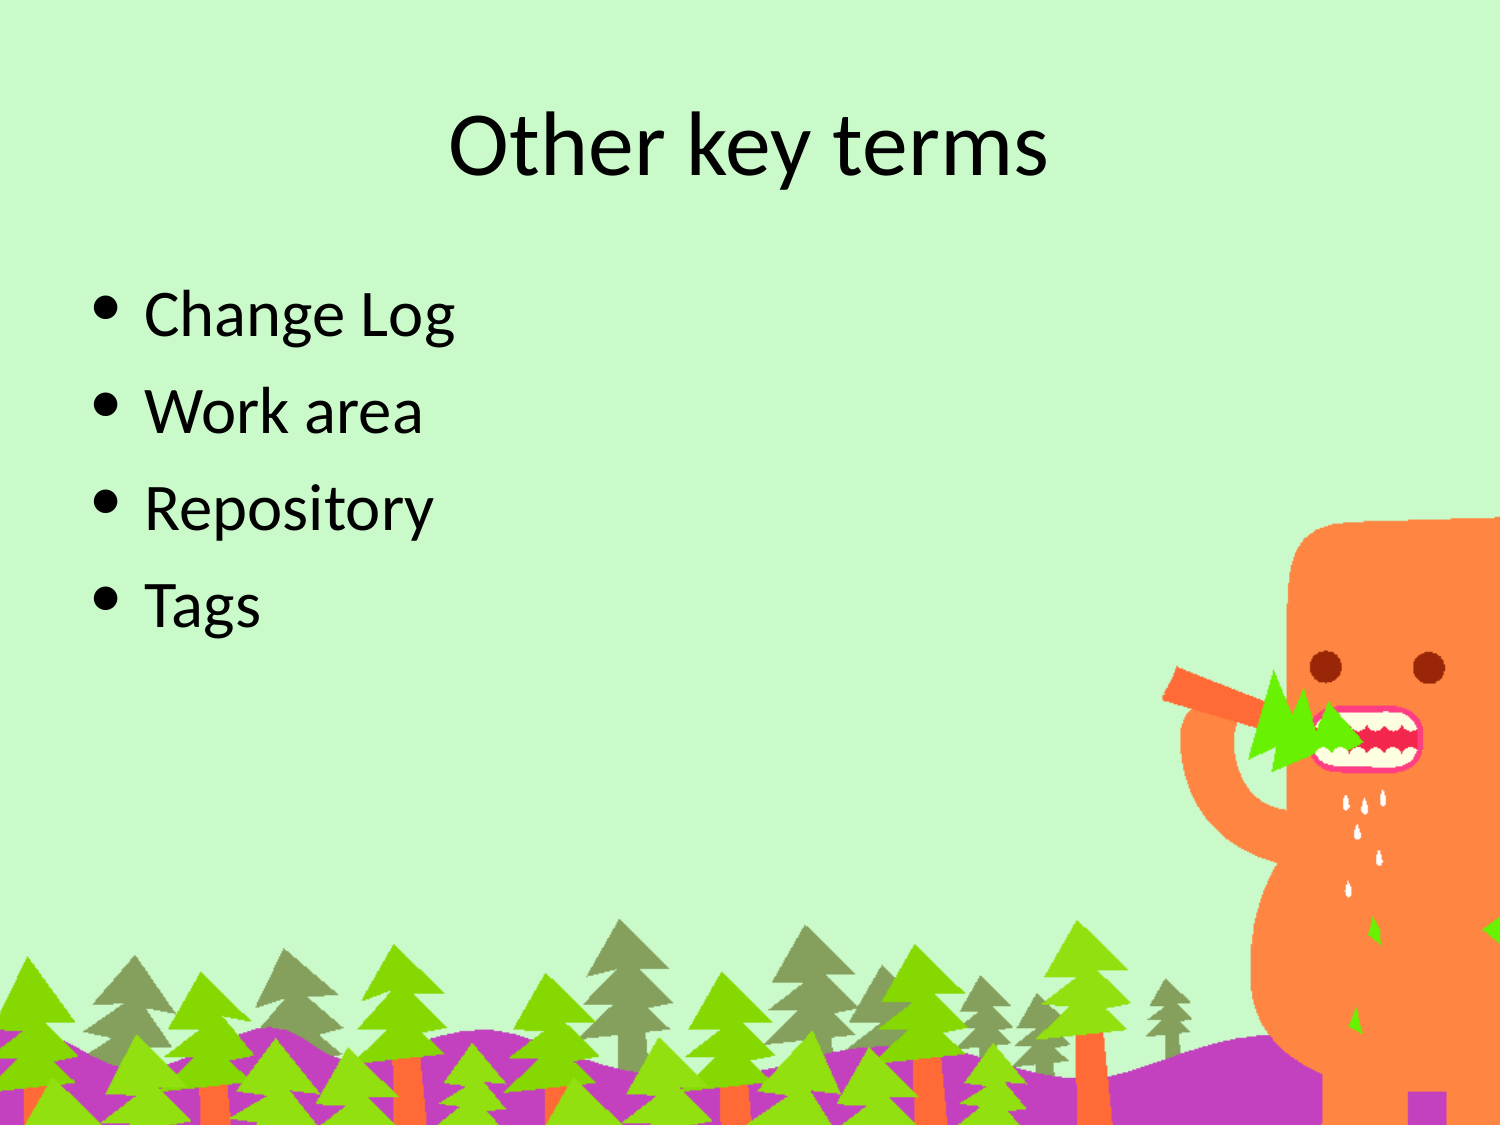

# Other key terms
Change Log
Work area
Repository
Tags